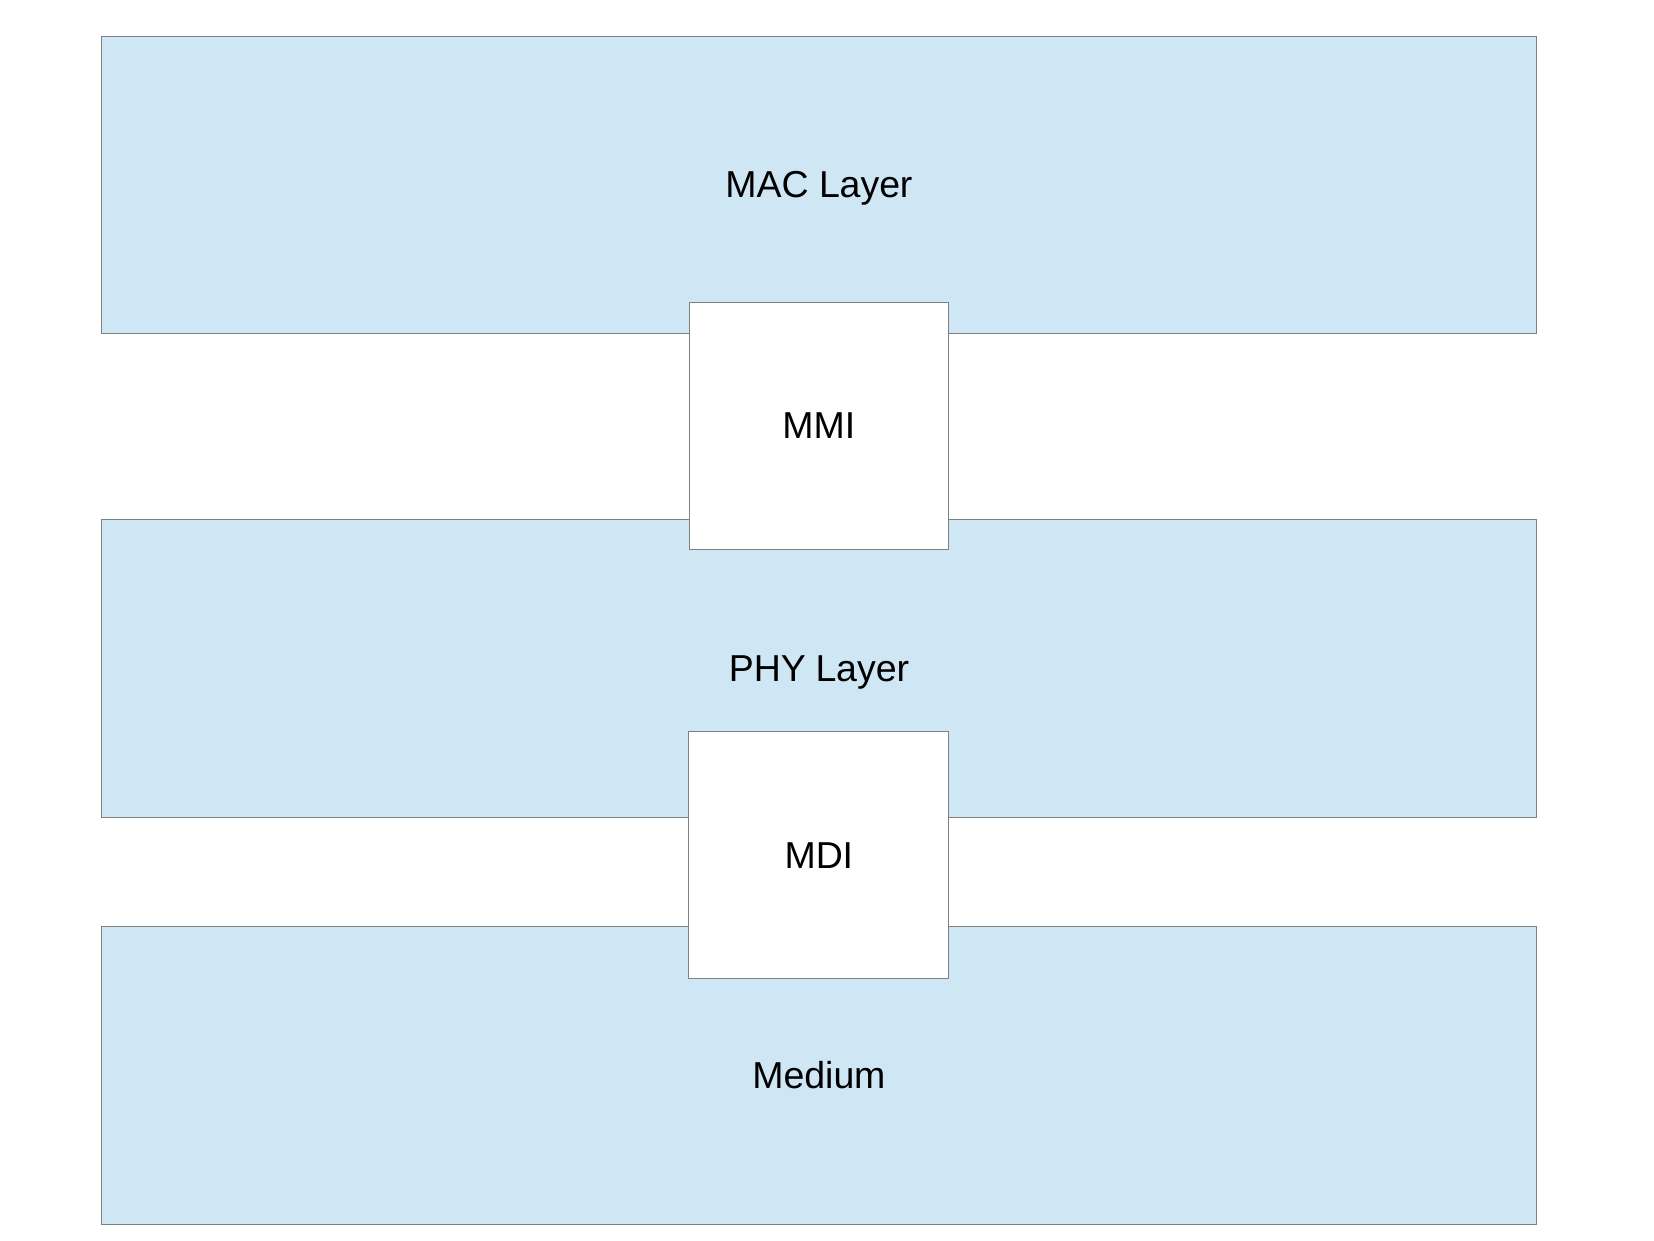

MAC Layer
MMI
PHY Layer
MDI
Medium